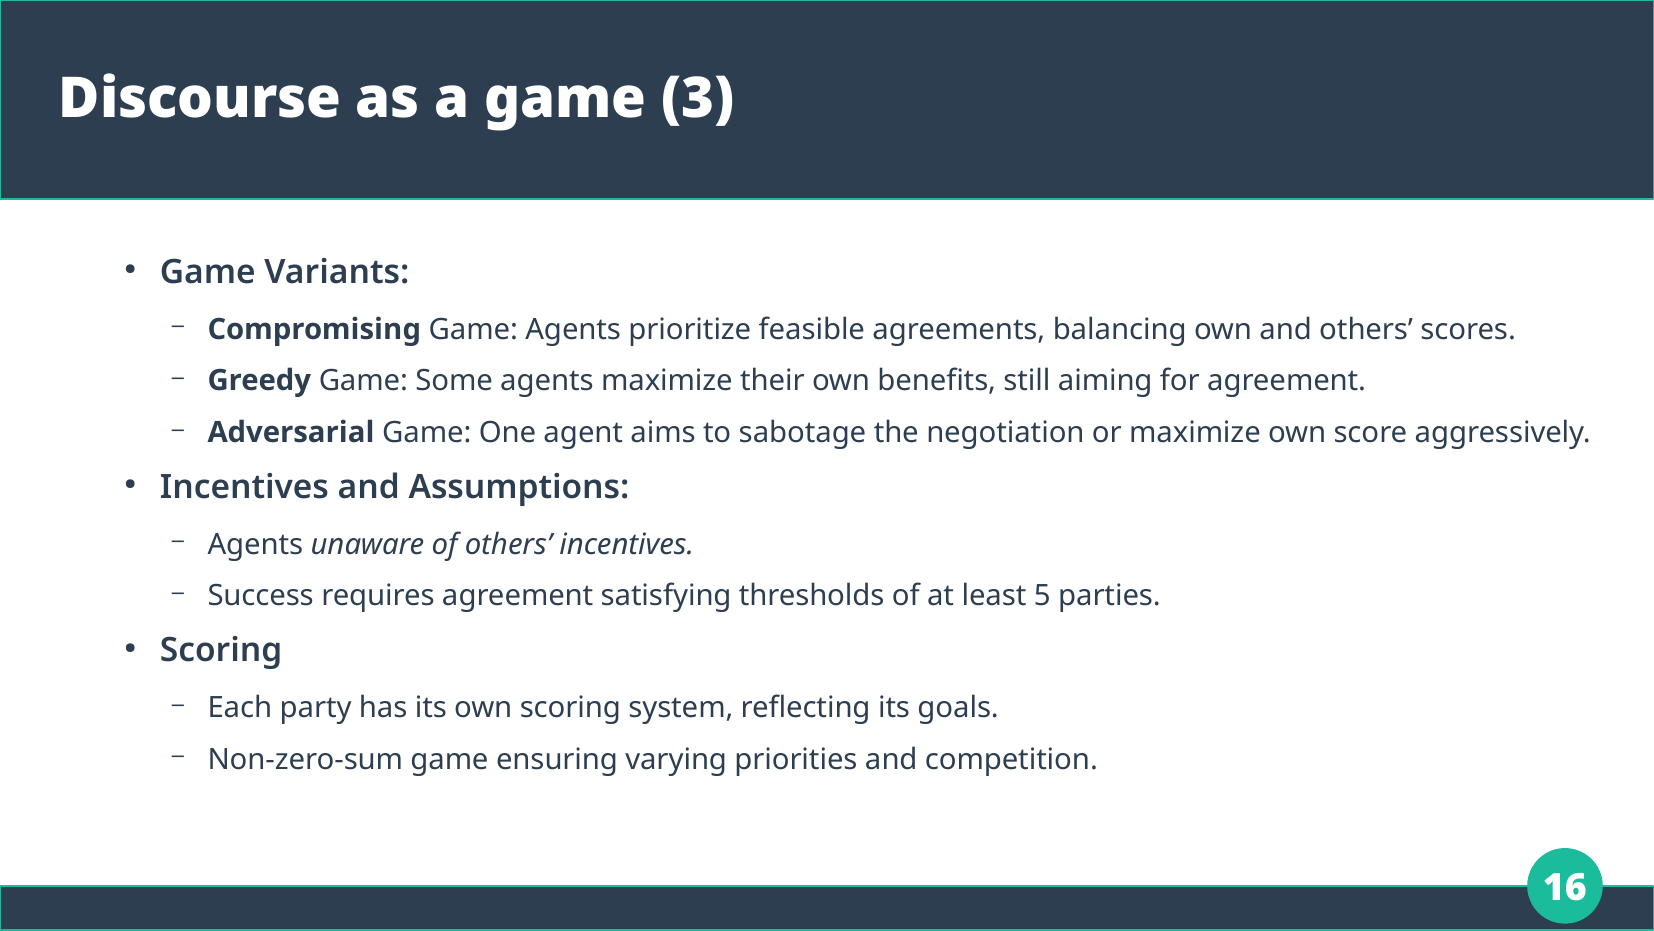

# Discourse as a game (3)
Game Variants:
Compromising Game: Agents prioritize feasible agreements, balancing own and others’ scores.
Greedy Game: Some agents maximize their own benefits, still aiming for agreement.
Adversarial Game: One agent aims to sabotage the negotiation or maximize own score aggressively.
Incentives and Assumptions:
Agents unaware of others’ incentives.
Success requires agreement satisfying thresholds of at least 5 parties.
Scoring
Each party has its own scoring system, reflecting its goals.
Non-zero-sum game ensuring varying priorities and competition.
16